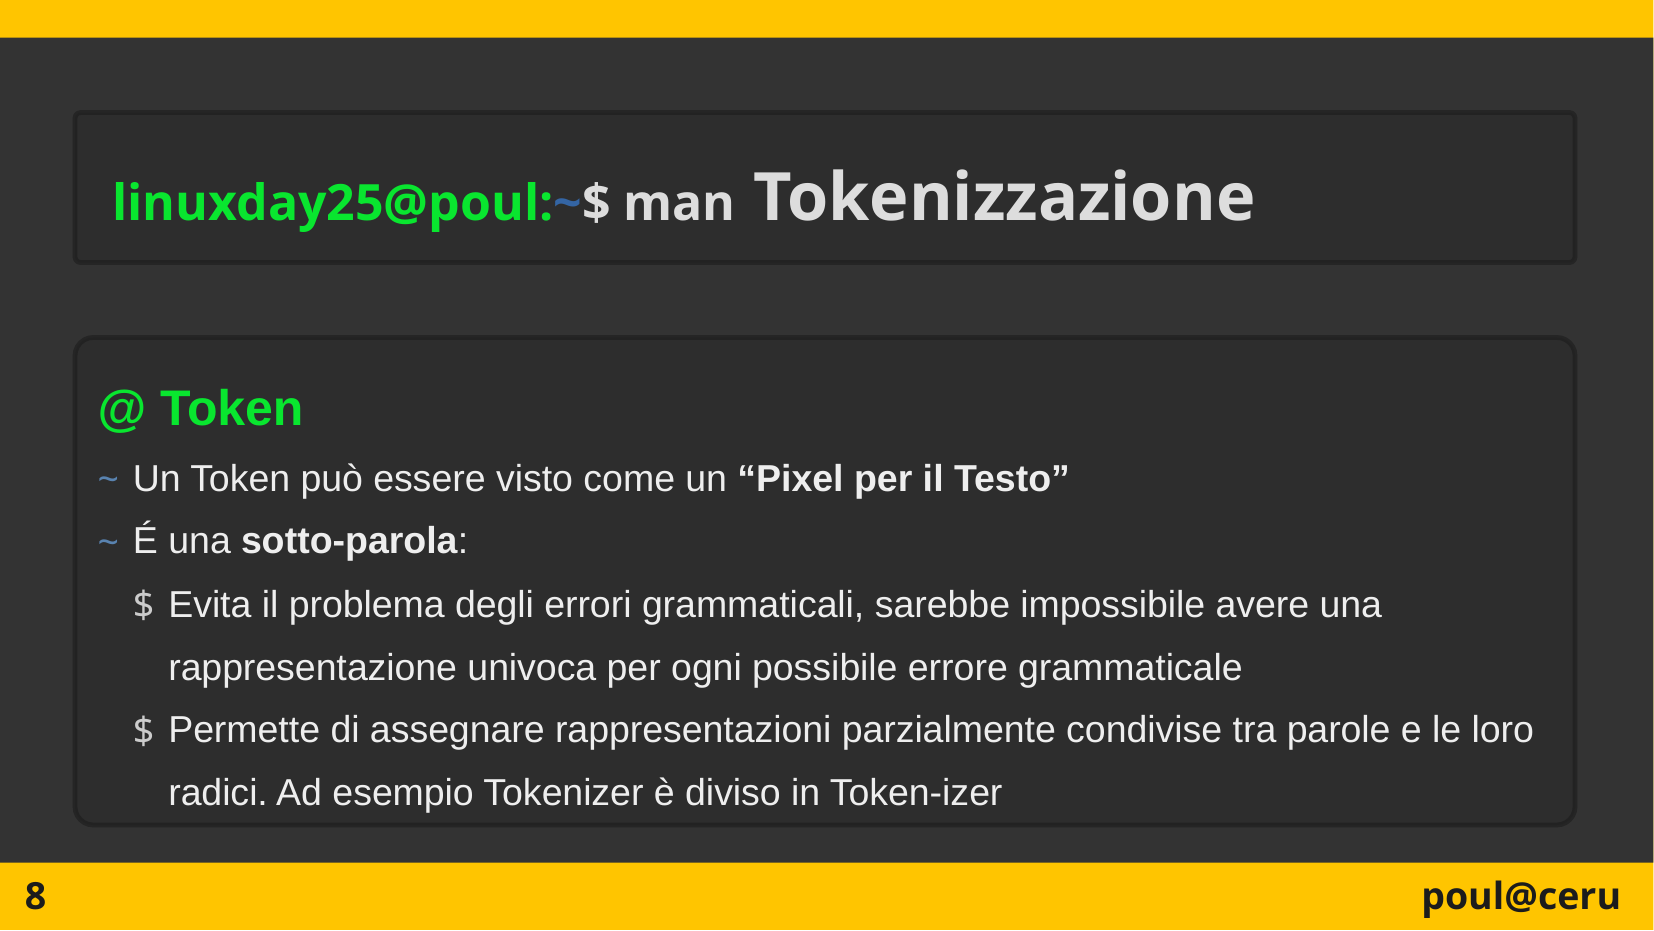

# linuxday25@poul:~$ man Tokenizzazione
@ Token
Un Token può essere visto come un “Pixel per il Testo”
É una sotto-parola:
Evita il problema degli errori grammaticali, sarebbe impossibile avere una rappresentazione univoca per ogni possibile errore grammaticale
Permette di assegnare rappresentazioni parzialmente condivise tra parole e le loro radici. Ad esempio Tokenizer è diviso in Token-izer
poul@ceru